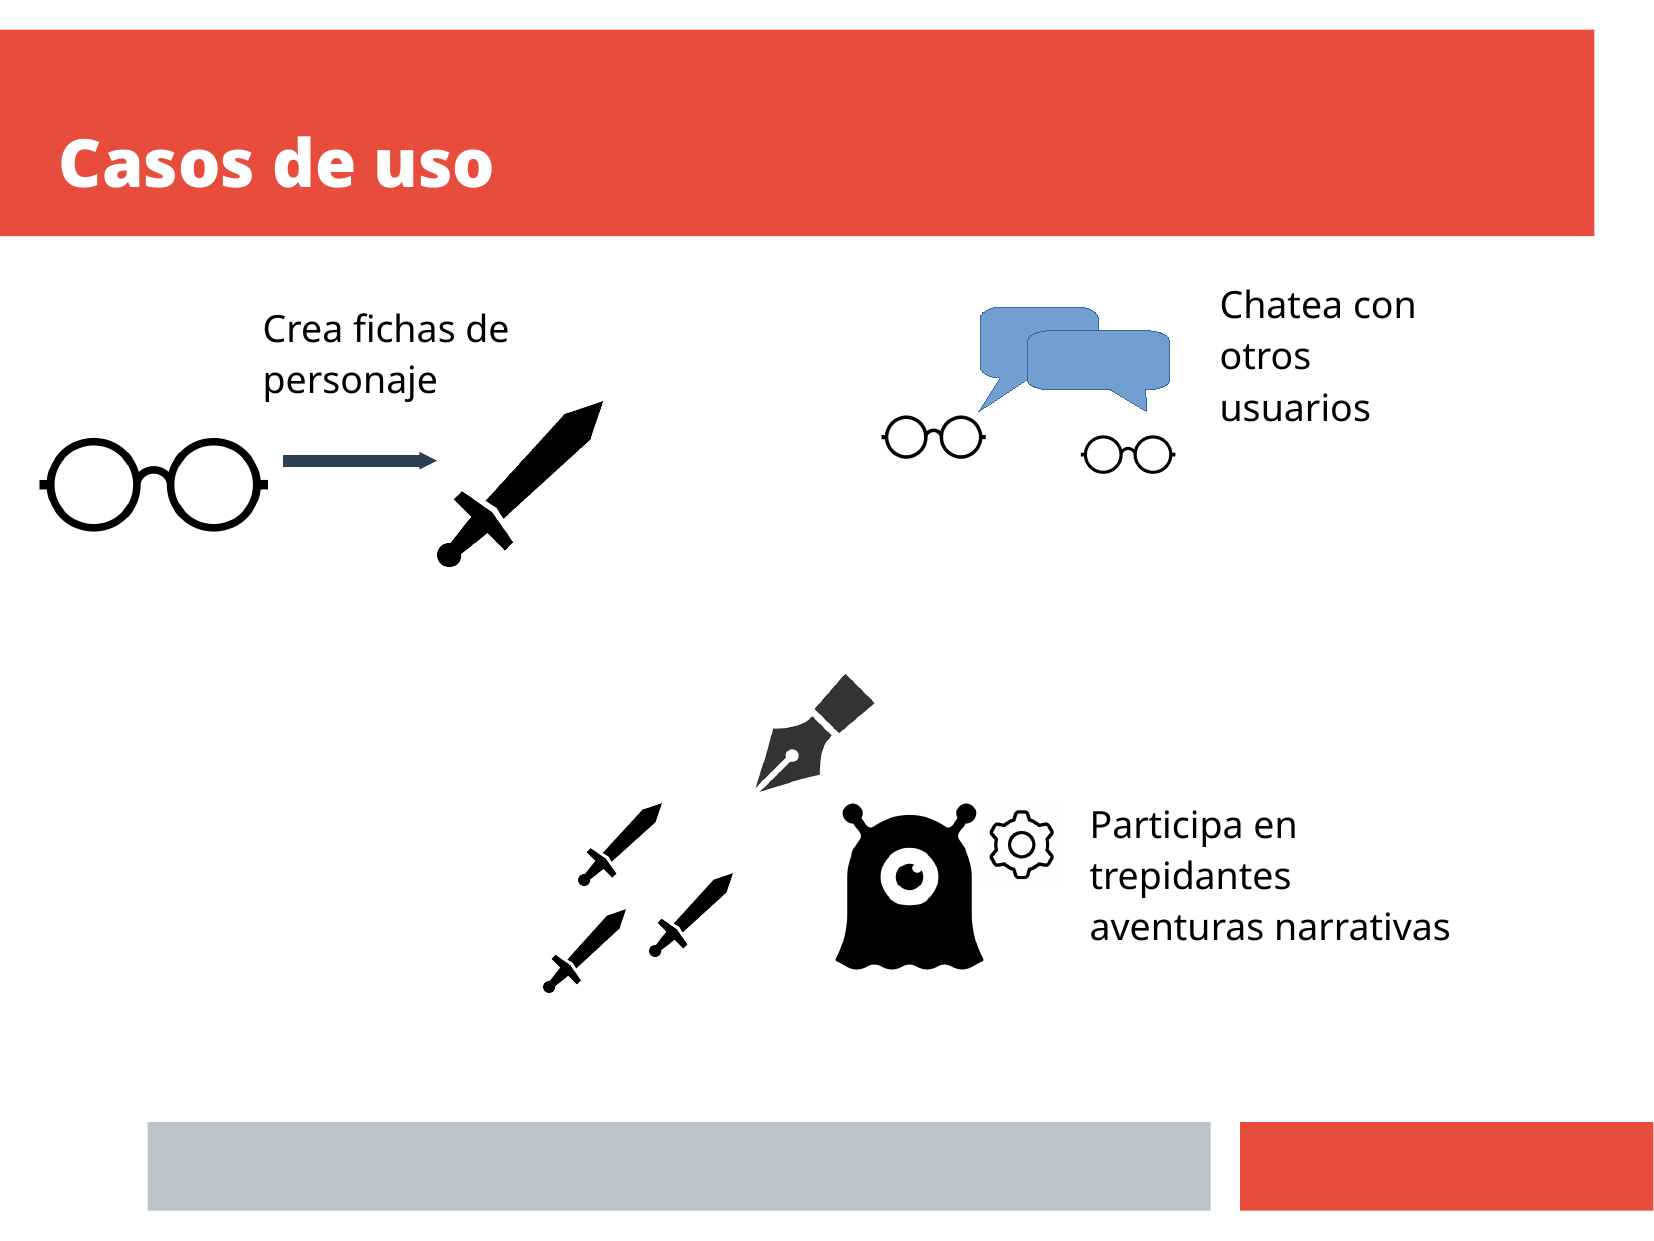

# Casos de uso
Chatea con otros usuarios
Crea fichas de personaje
Participa en trepidantes aventuras narrativas